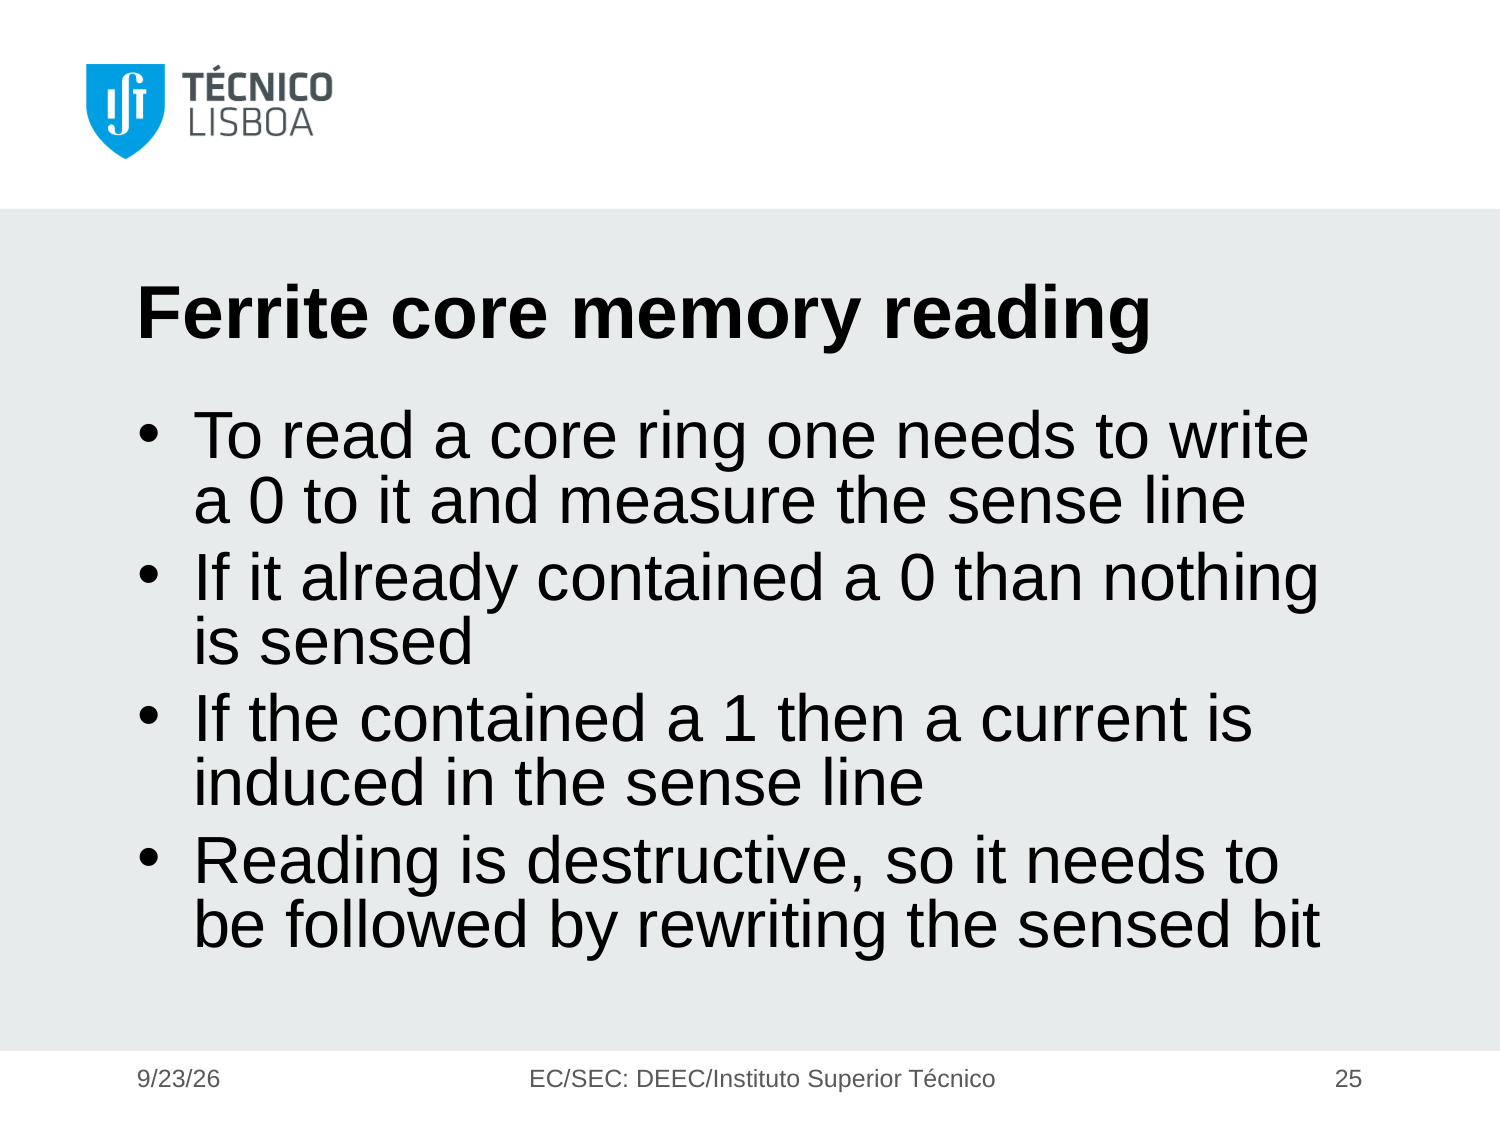

# Ferrite core memory reading
To read a core ring one needs to write a 0 to it and measure the sense line
If it already contained a 0 than nothing is sensed
If the contained a 1 then a current is induced in the sense line
Reading is destructive, so it needs to be followed by rewriting the sensed bit
EC/SEC: DEEC/Instituto Superior Técnico